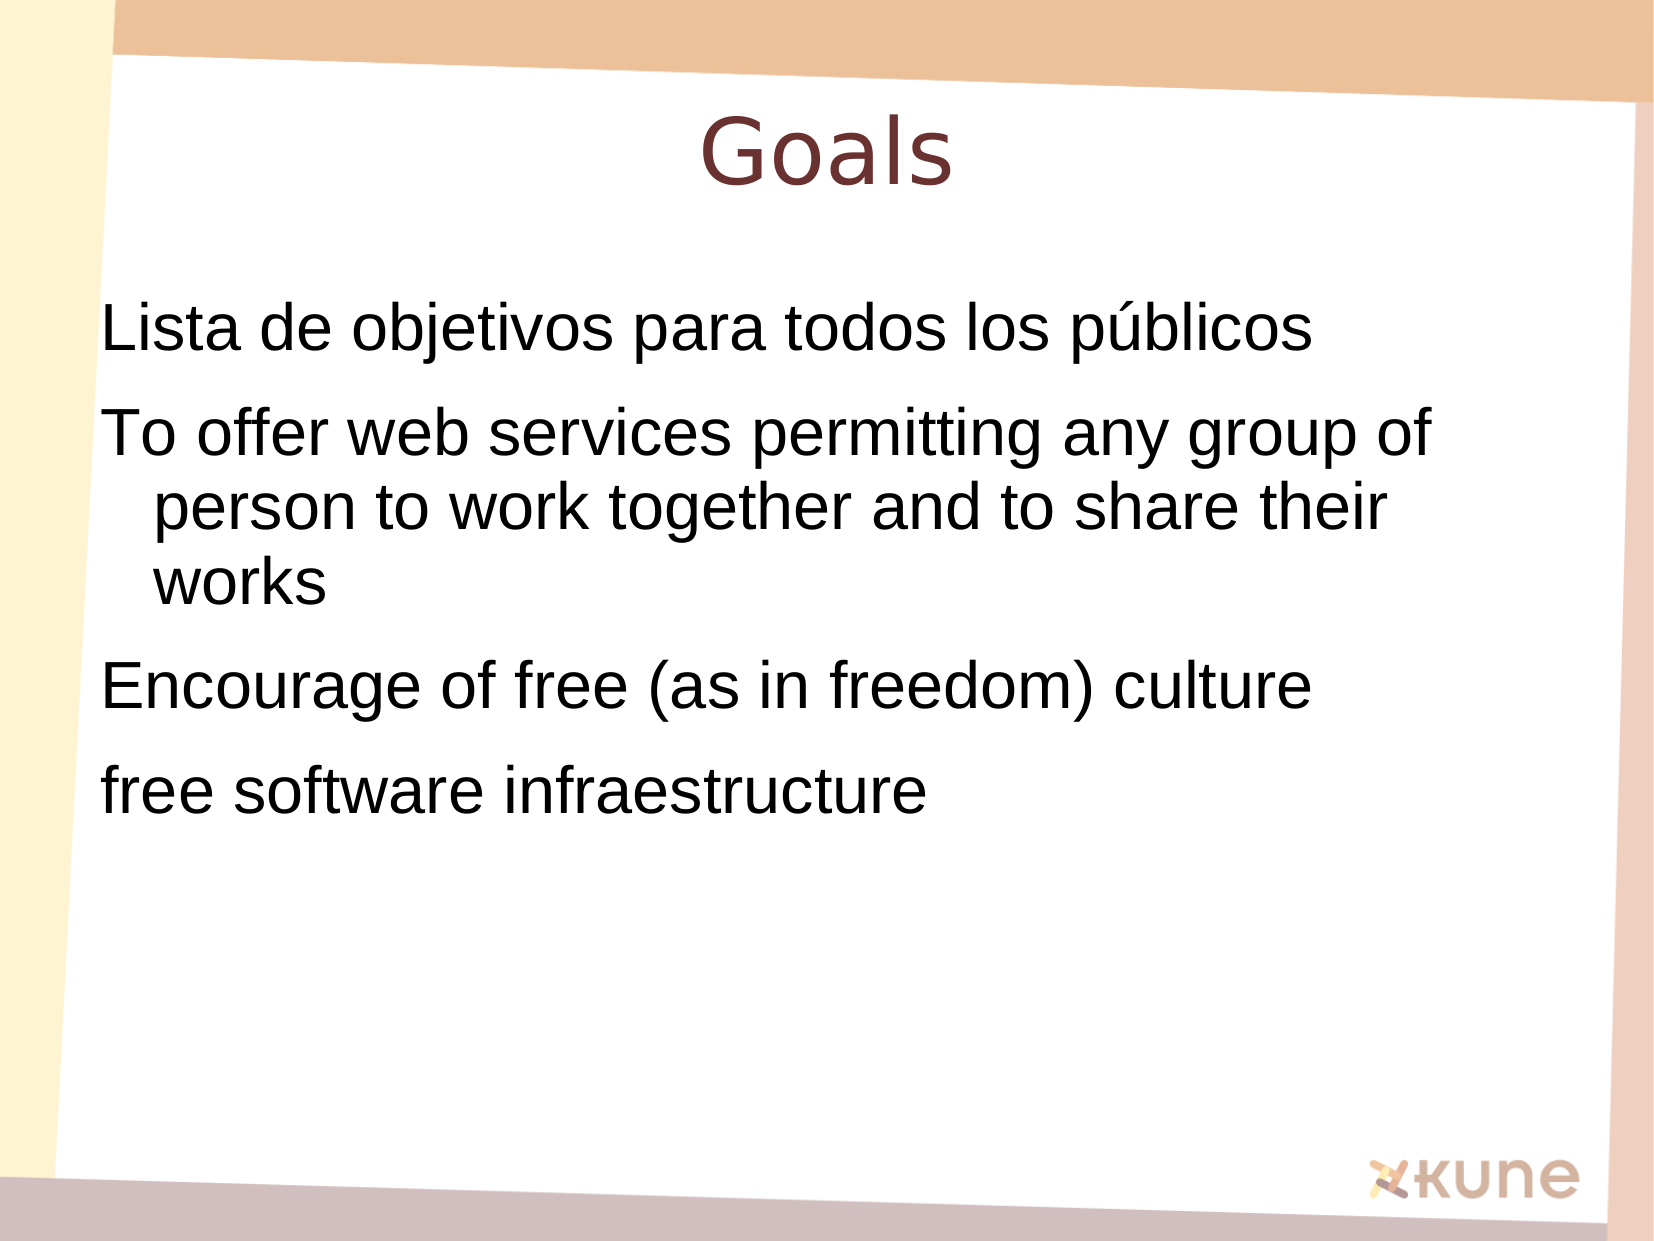

# Goals
Lista de objetivos para todos los públicos
To offer web services permitting any group of person to work together and to share their works
Encourage of free (as in freedom) culture
free software infraestructure